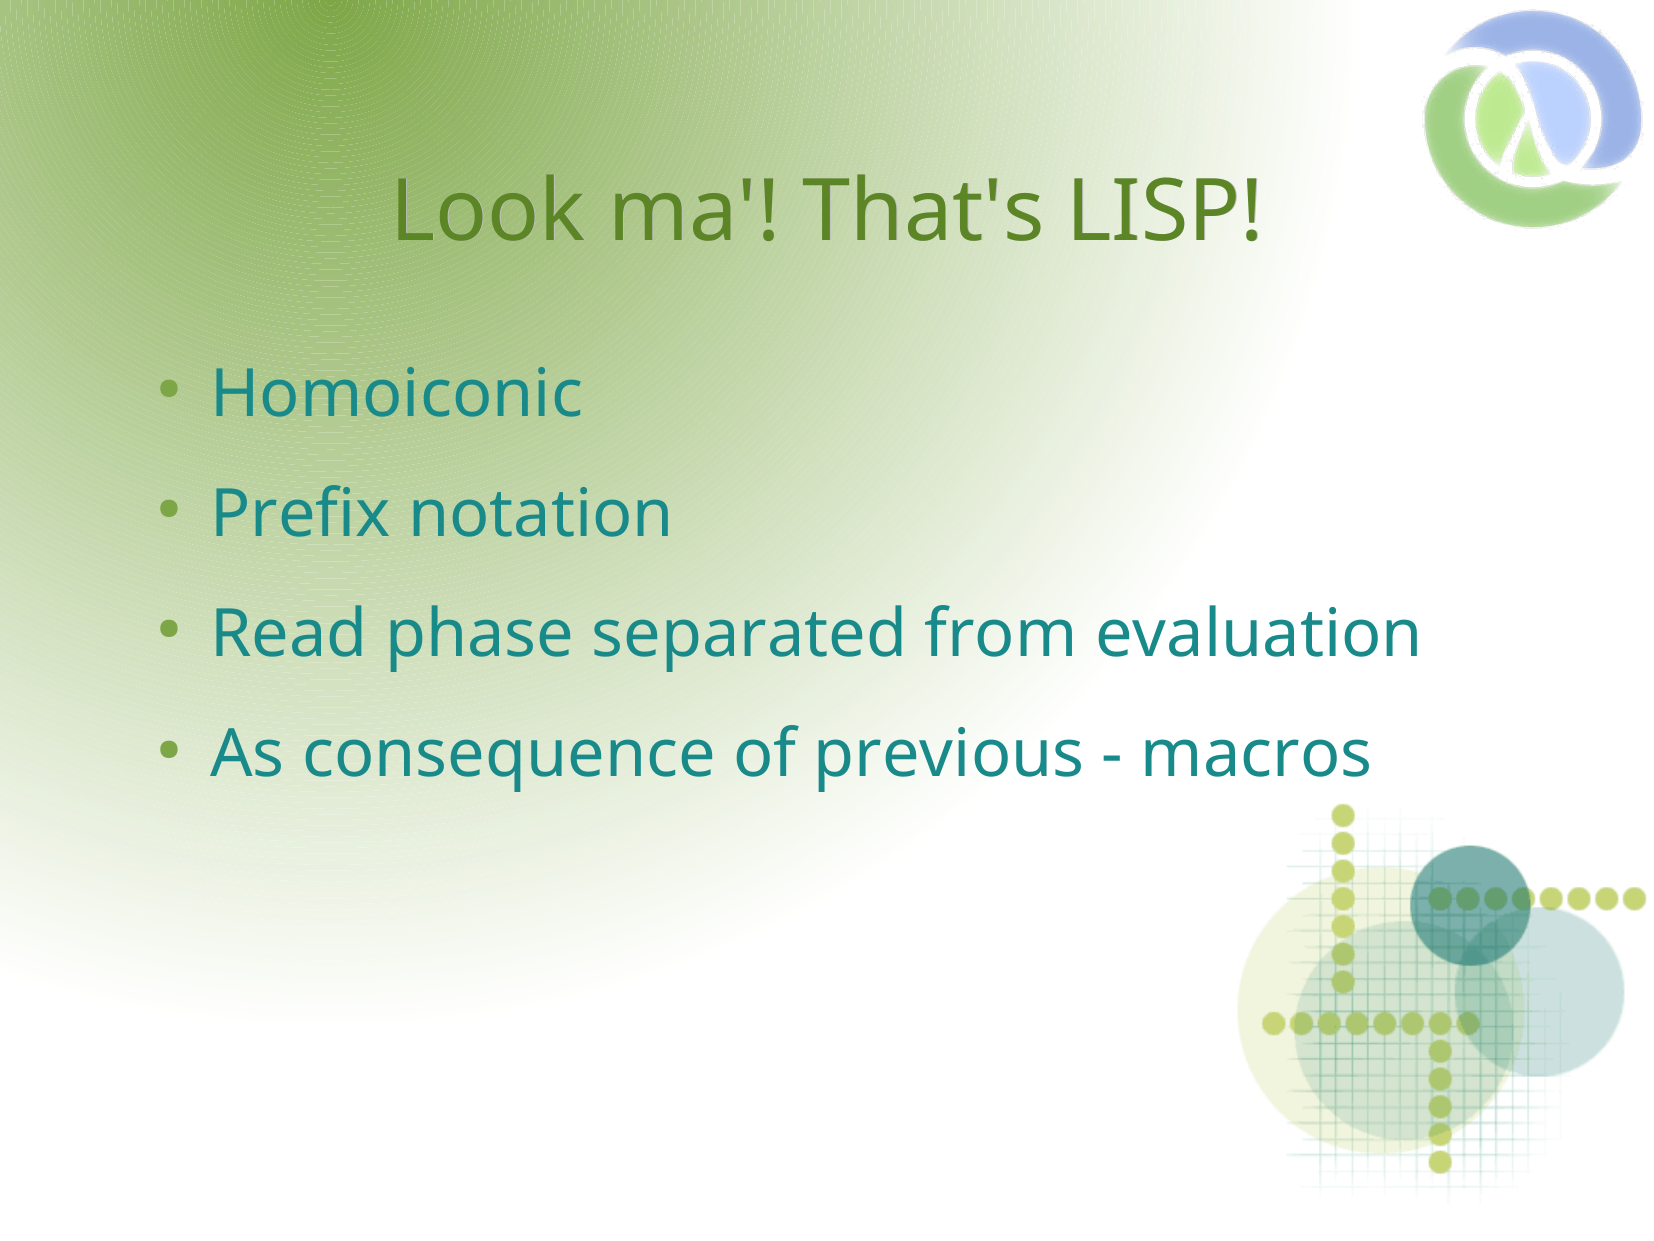

# Look ma'! That's LISP!
Homoiconic
Prefix notation
Read phase separated from evaluation
As consequence of previous - macros